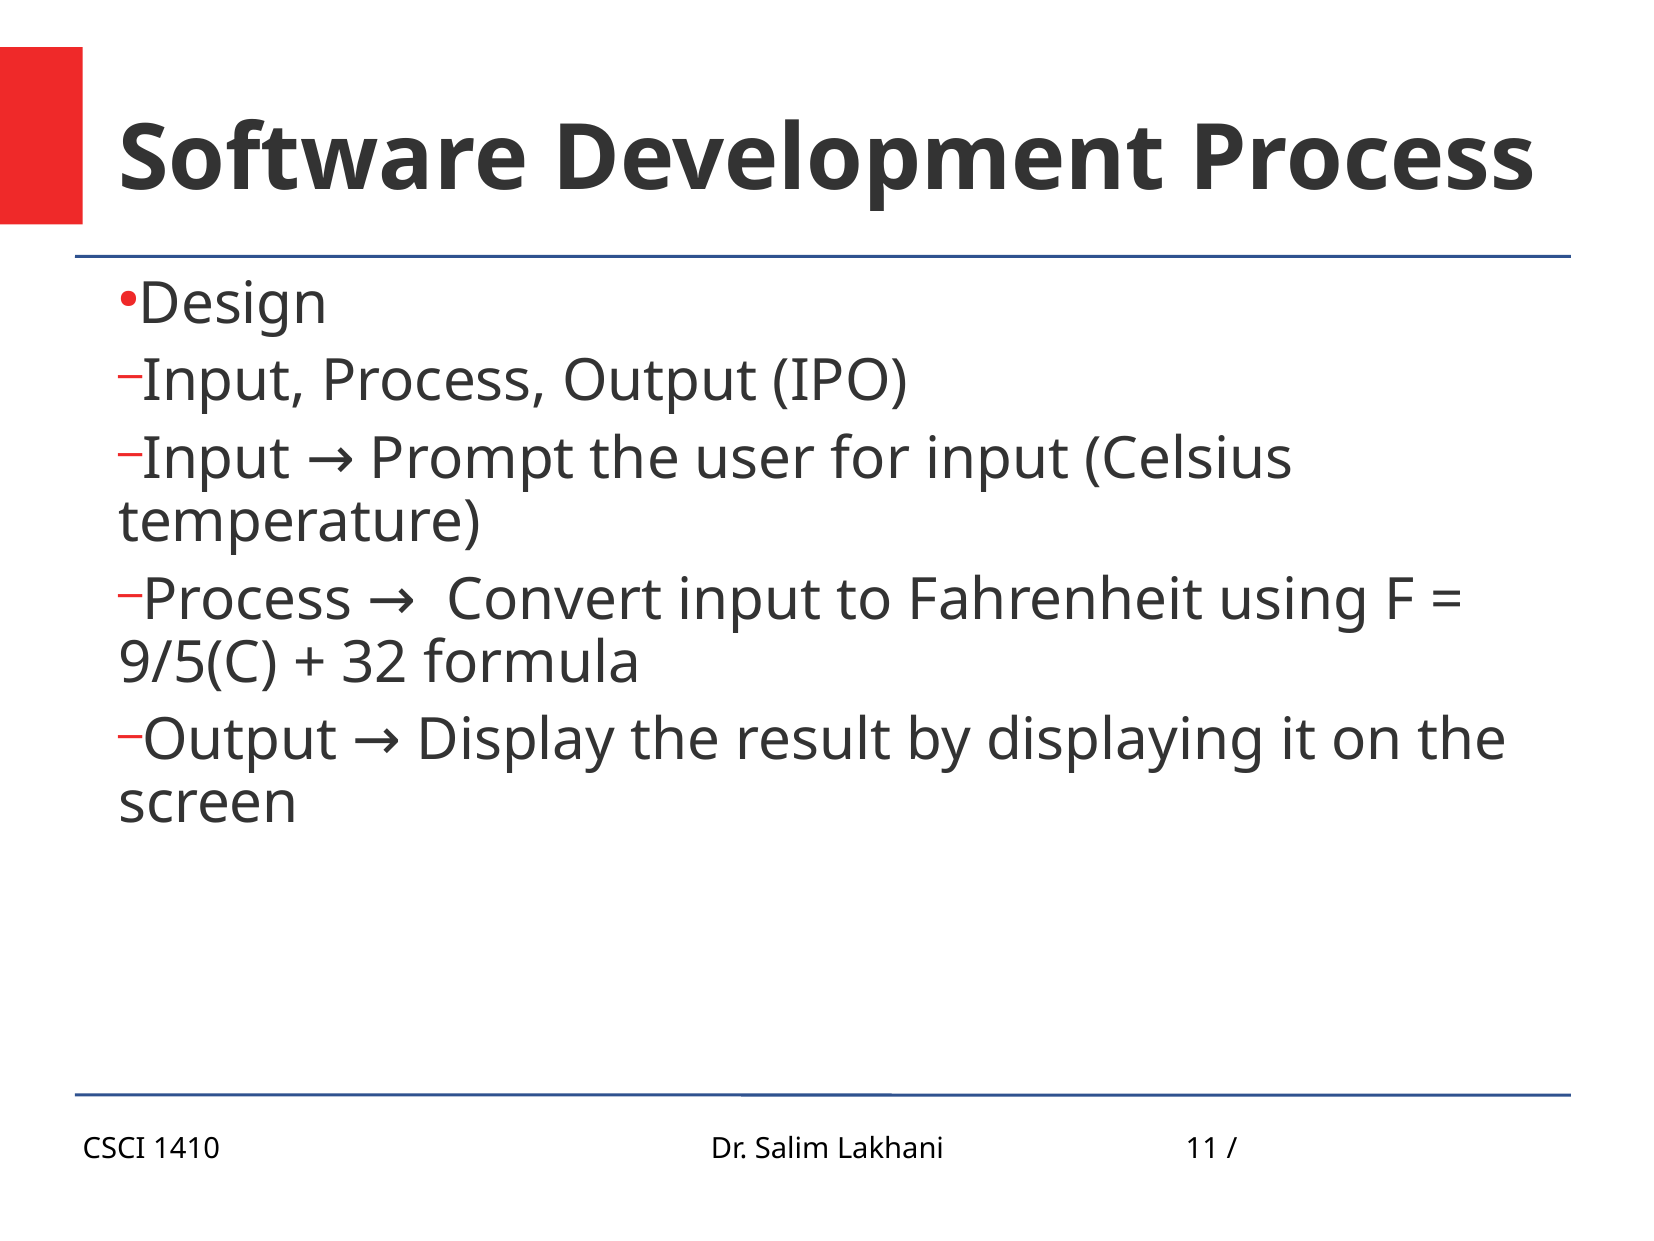

# Software Development Process
Design
Input, Process, Output (IPO)
Input → Prompt the user for input (Celsius temperature)
Process → Convert input to Fahrenheit using F = 9/5(C) + 32 formula
Output → Display the result by displaying it on the screen
CSCI 1410
Dr. Salim Lakhani